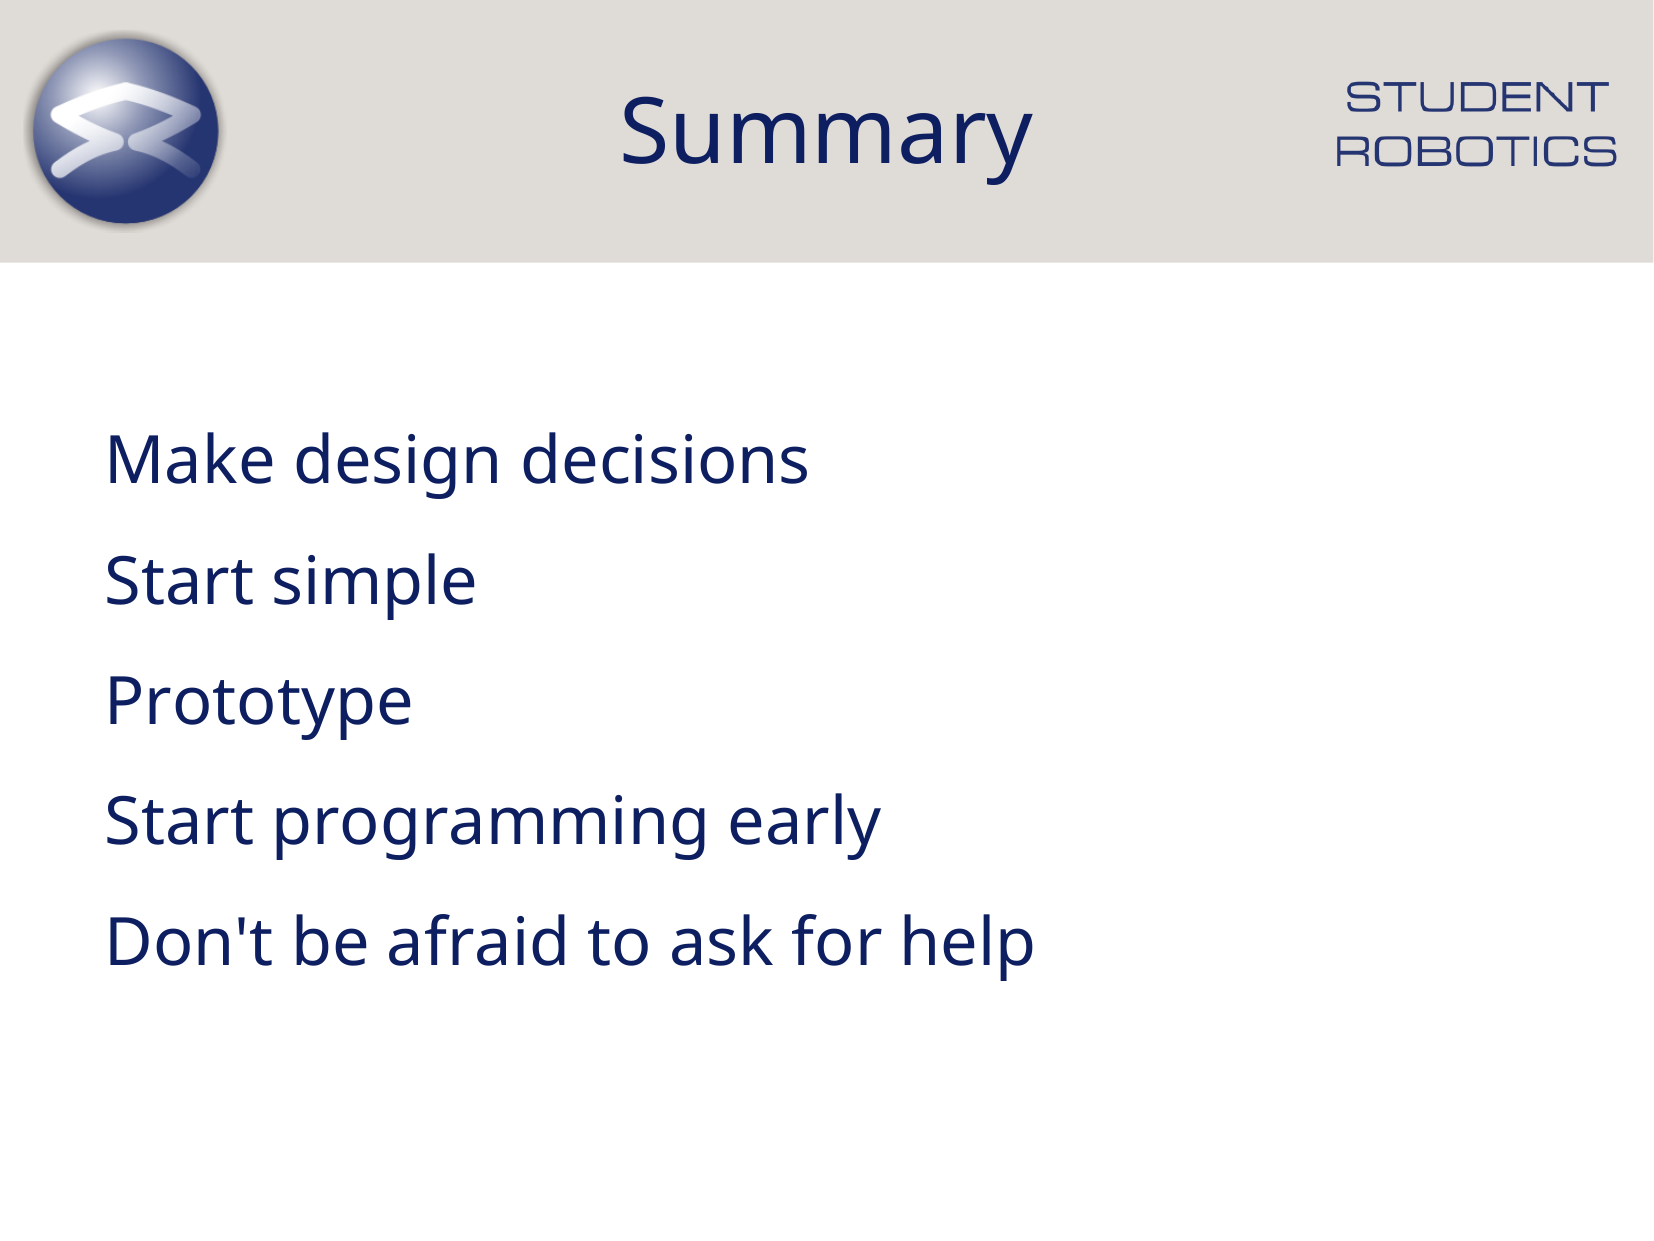

# Summary
Make design decisions
Start simple
Prototype
Start programming early
Don't be afraid to ask for help